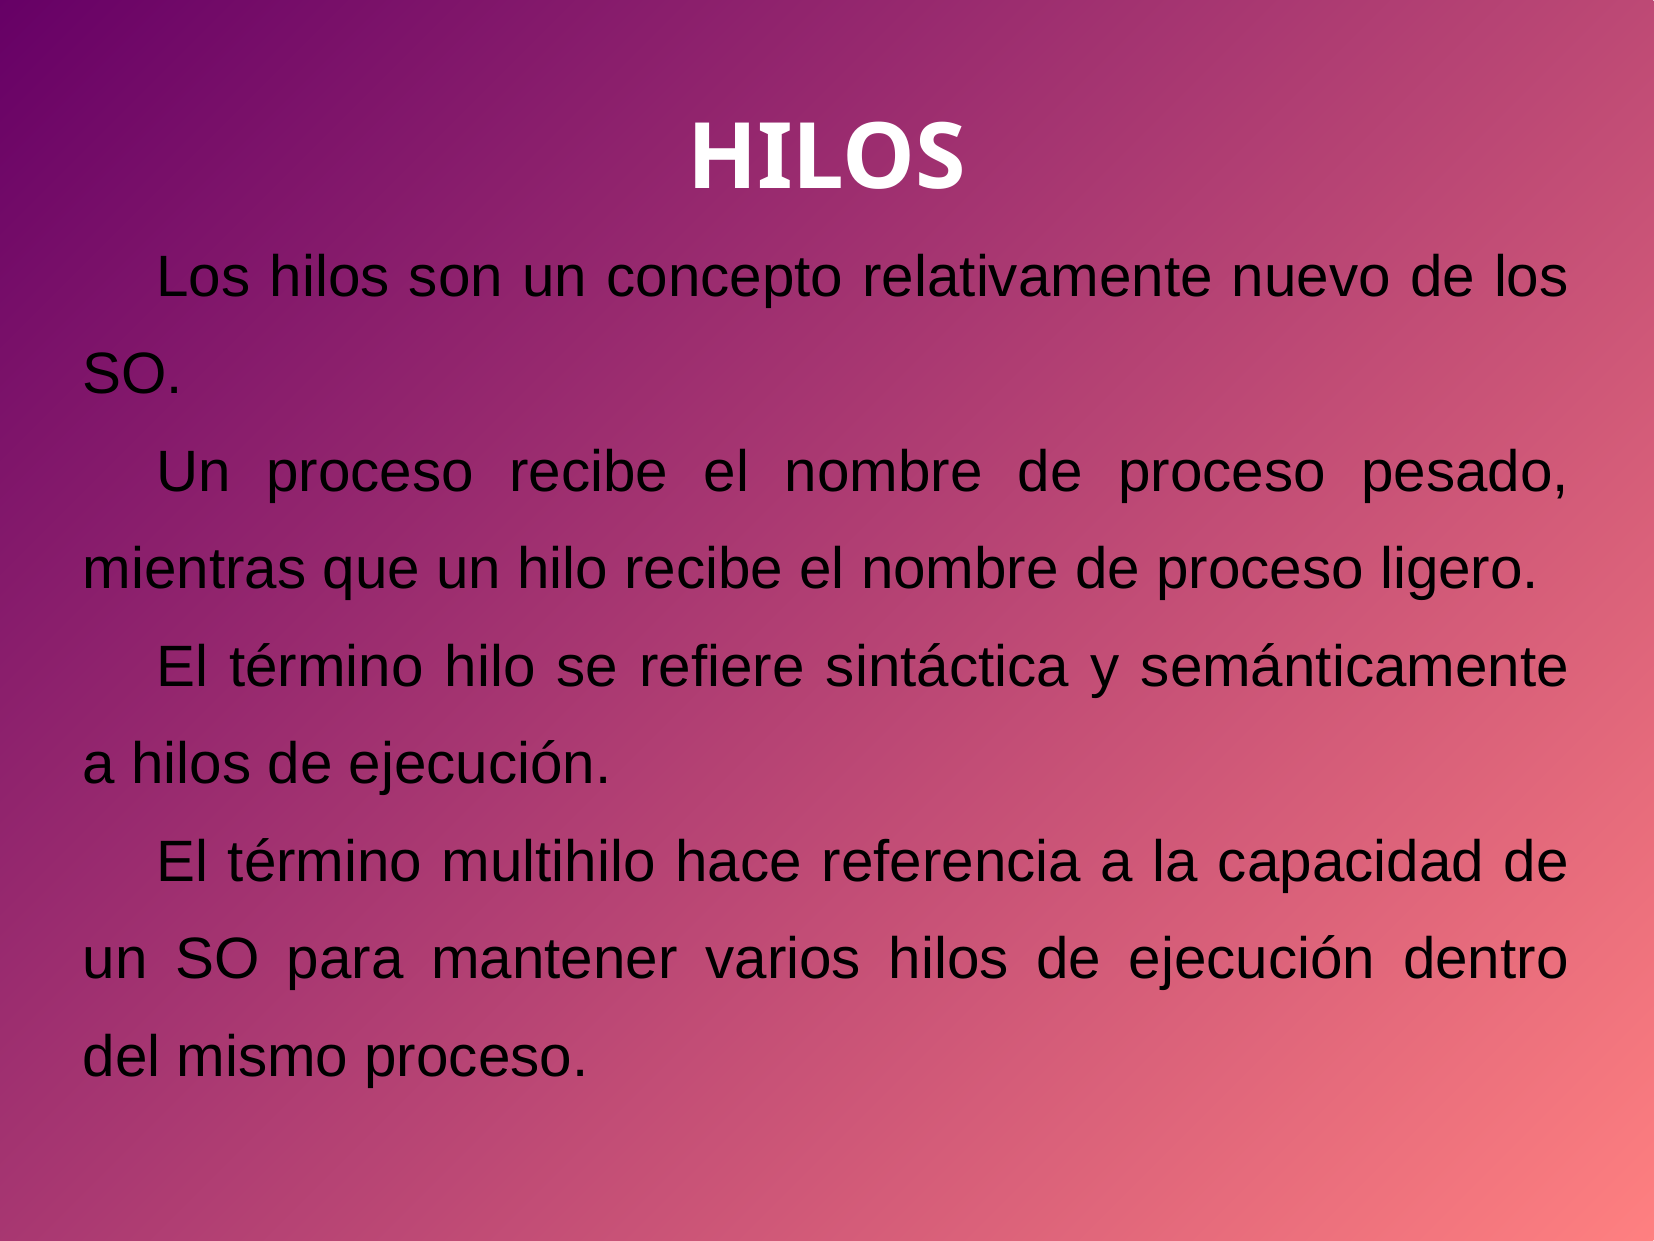

# HILOS
	Los hilos son un concepto relativamente nuevo de los SO.
	Un proceso recibe el nombre de proceso pesado, mientras que un hilo recibe el nombre de proceso ligero.
	El término hilo se refiere sintáctica y semánticamente a hilos de ejecución.
	El término multihilo hace referencia a la capacidad de un SO para mantener varios hilos de ejecución dentro del mismo proceso.